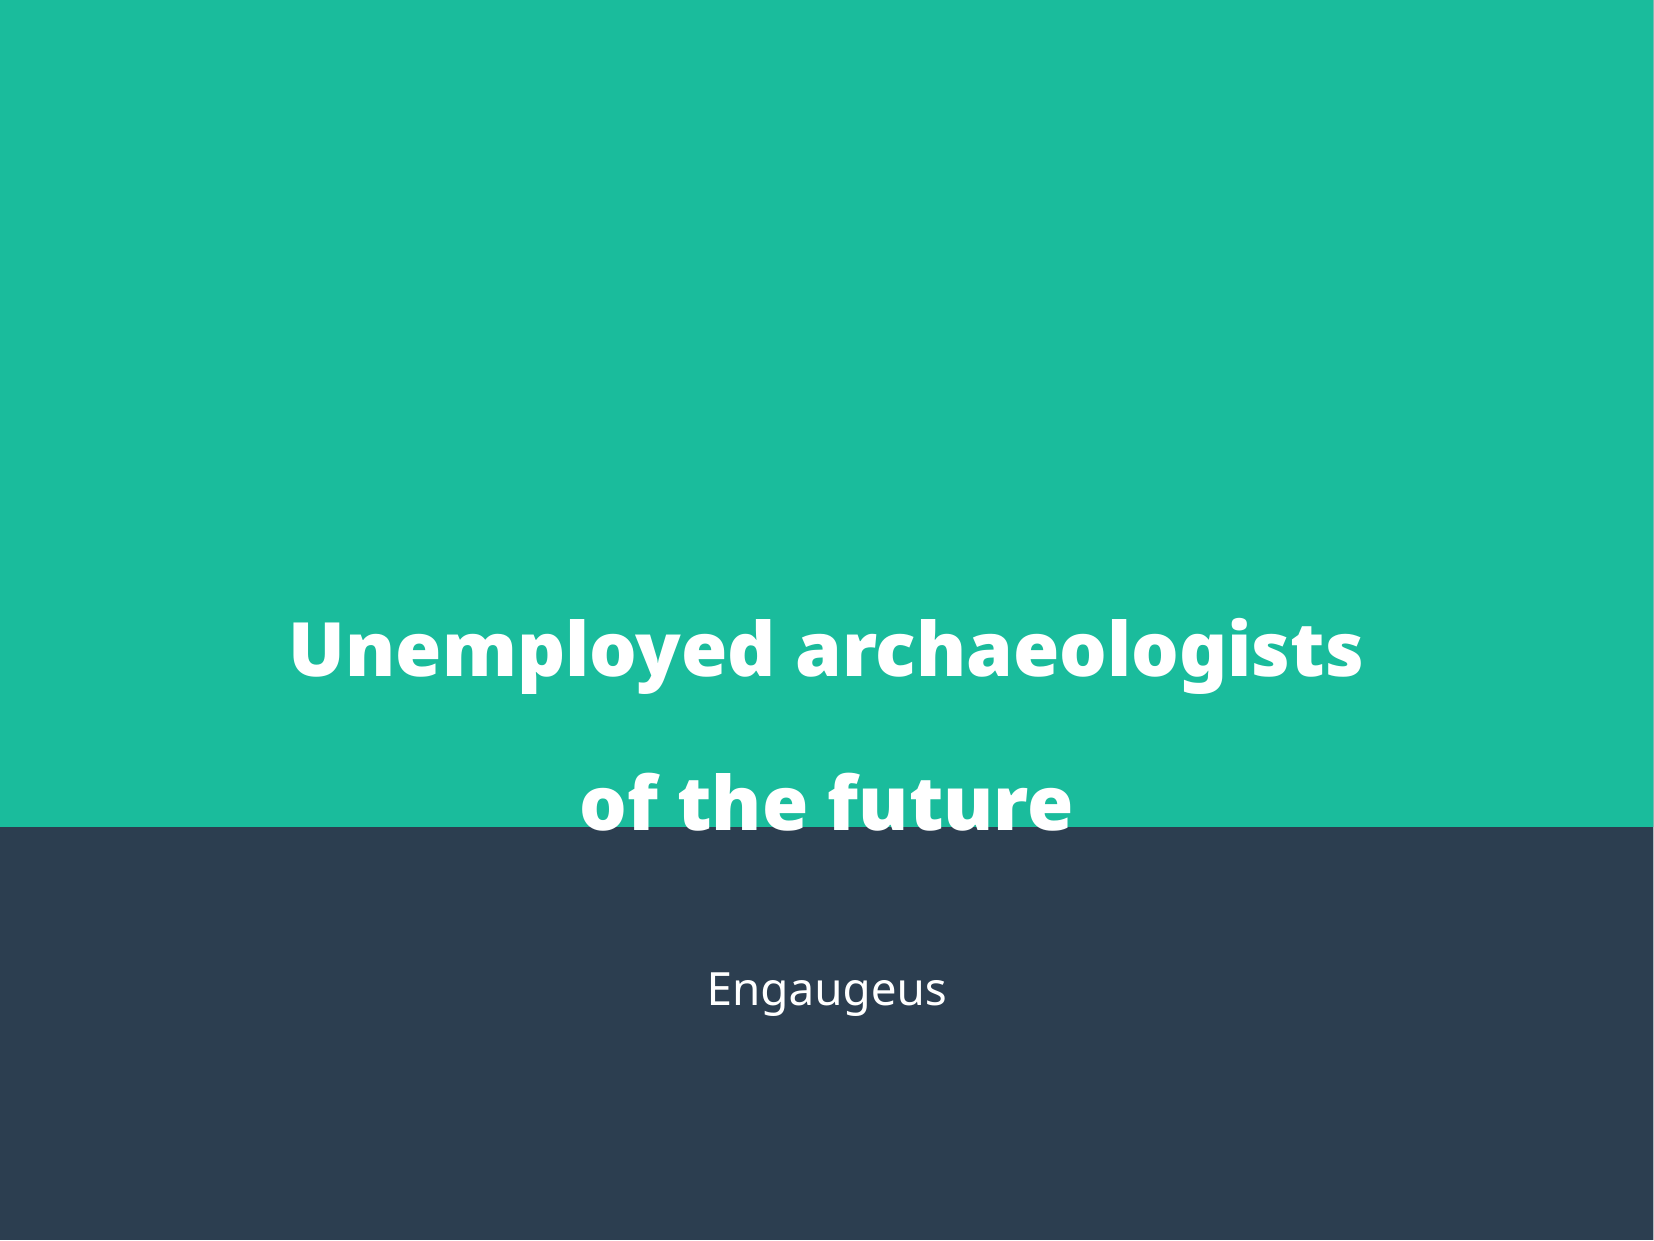

# Unemployed archaeologists of the future
Engaugeus